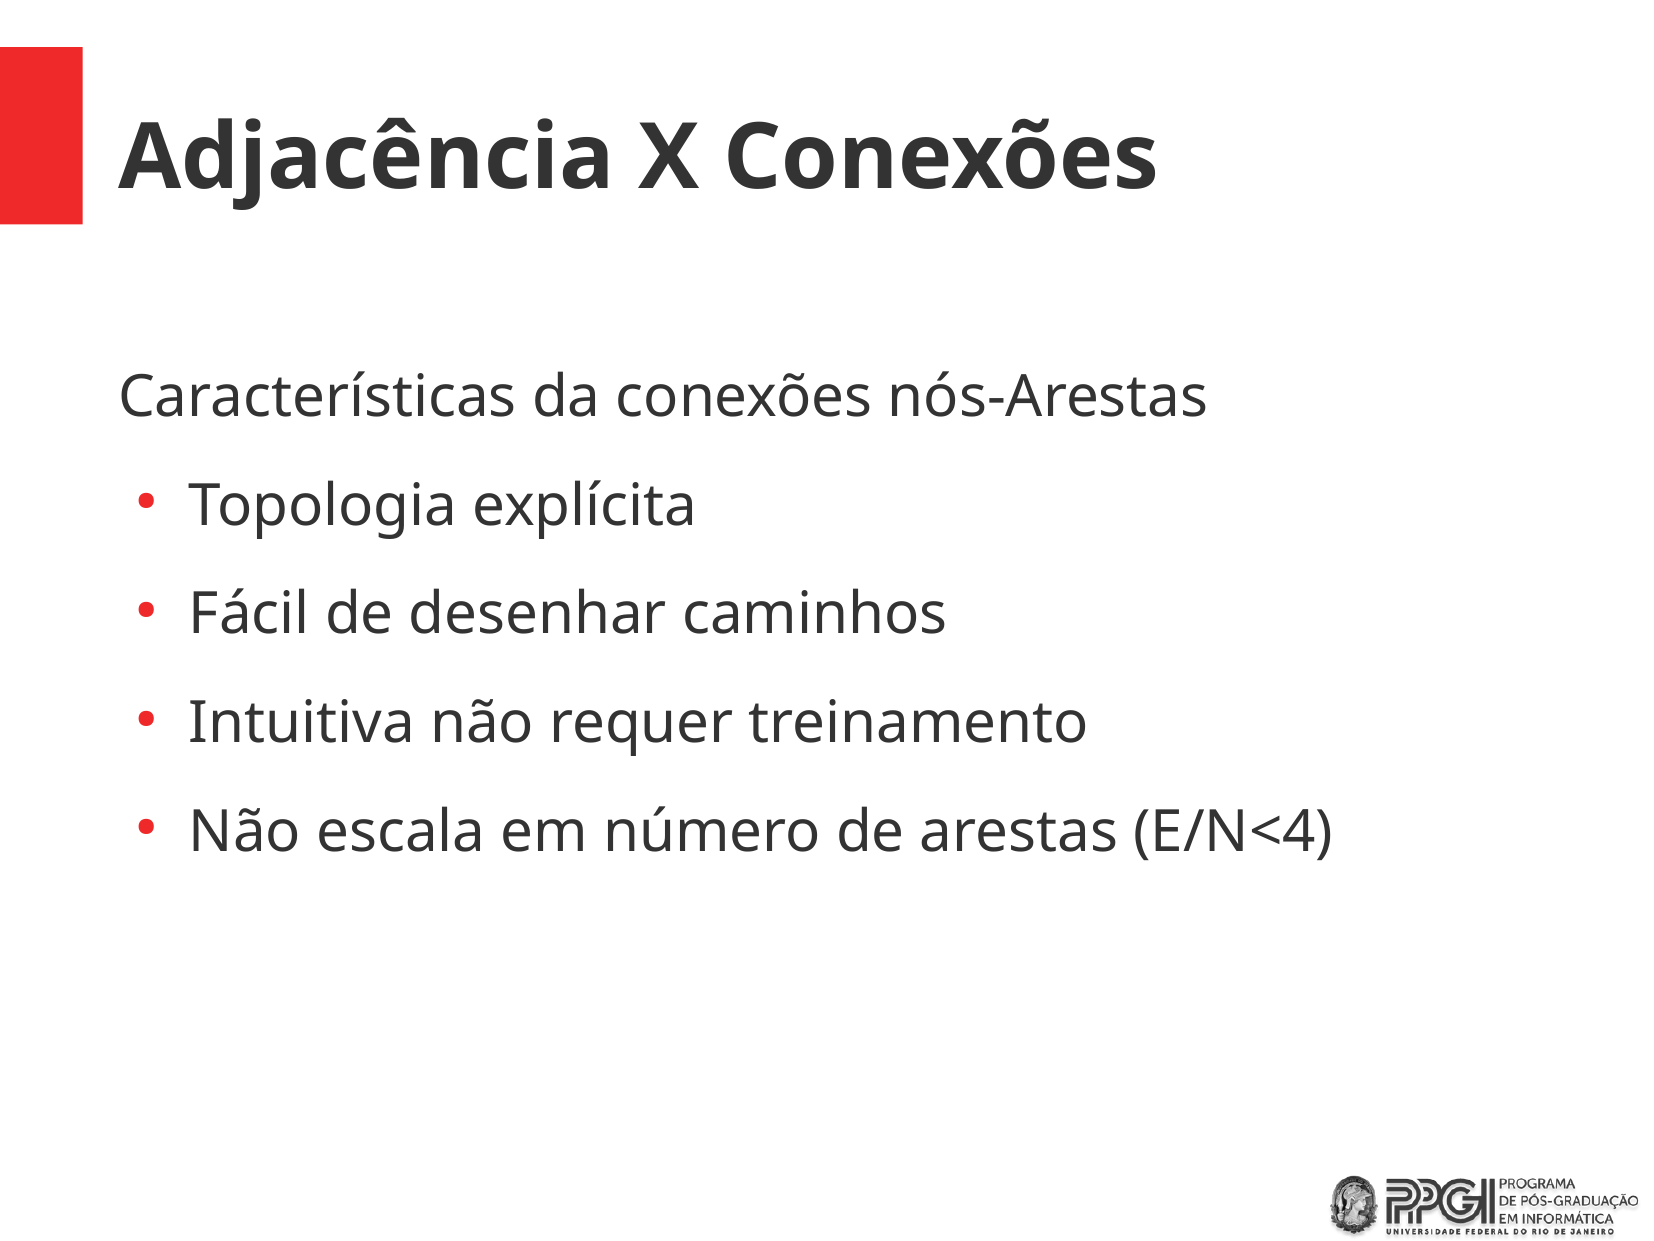

# Adjacência X Conexões
Características da conexões nós-Arestas
Topologia explícita
Fácil de desenhar caminhos
Intuitiva não requer treinamento
Não escala em número de arestas (E/N<4)